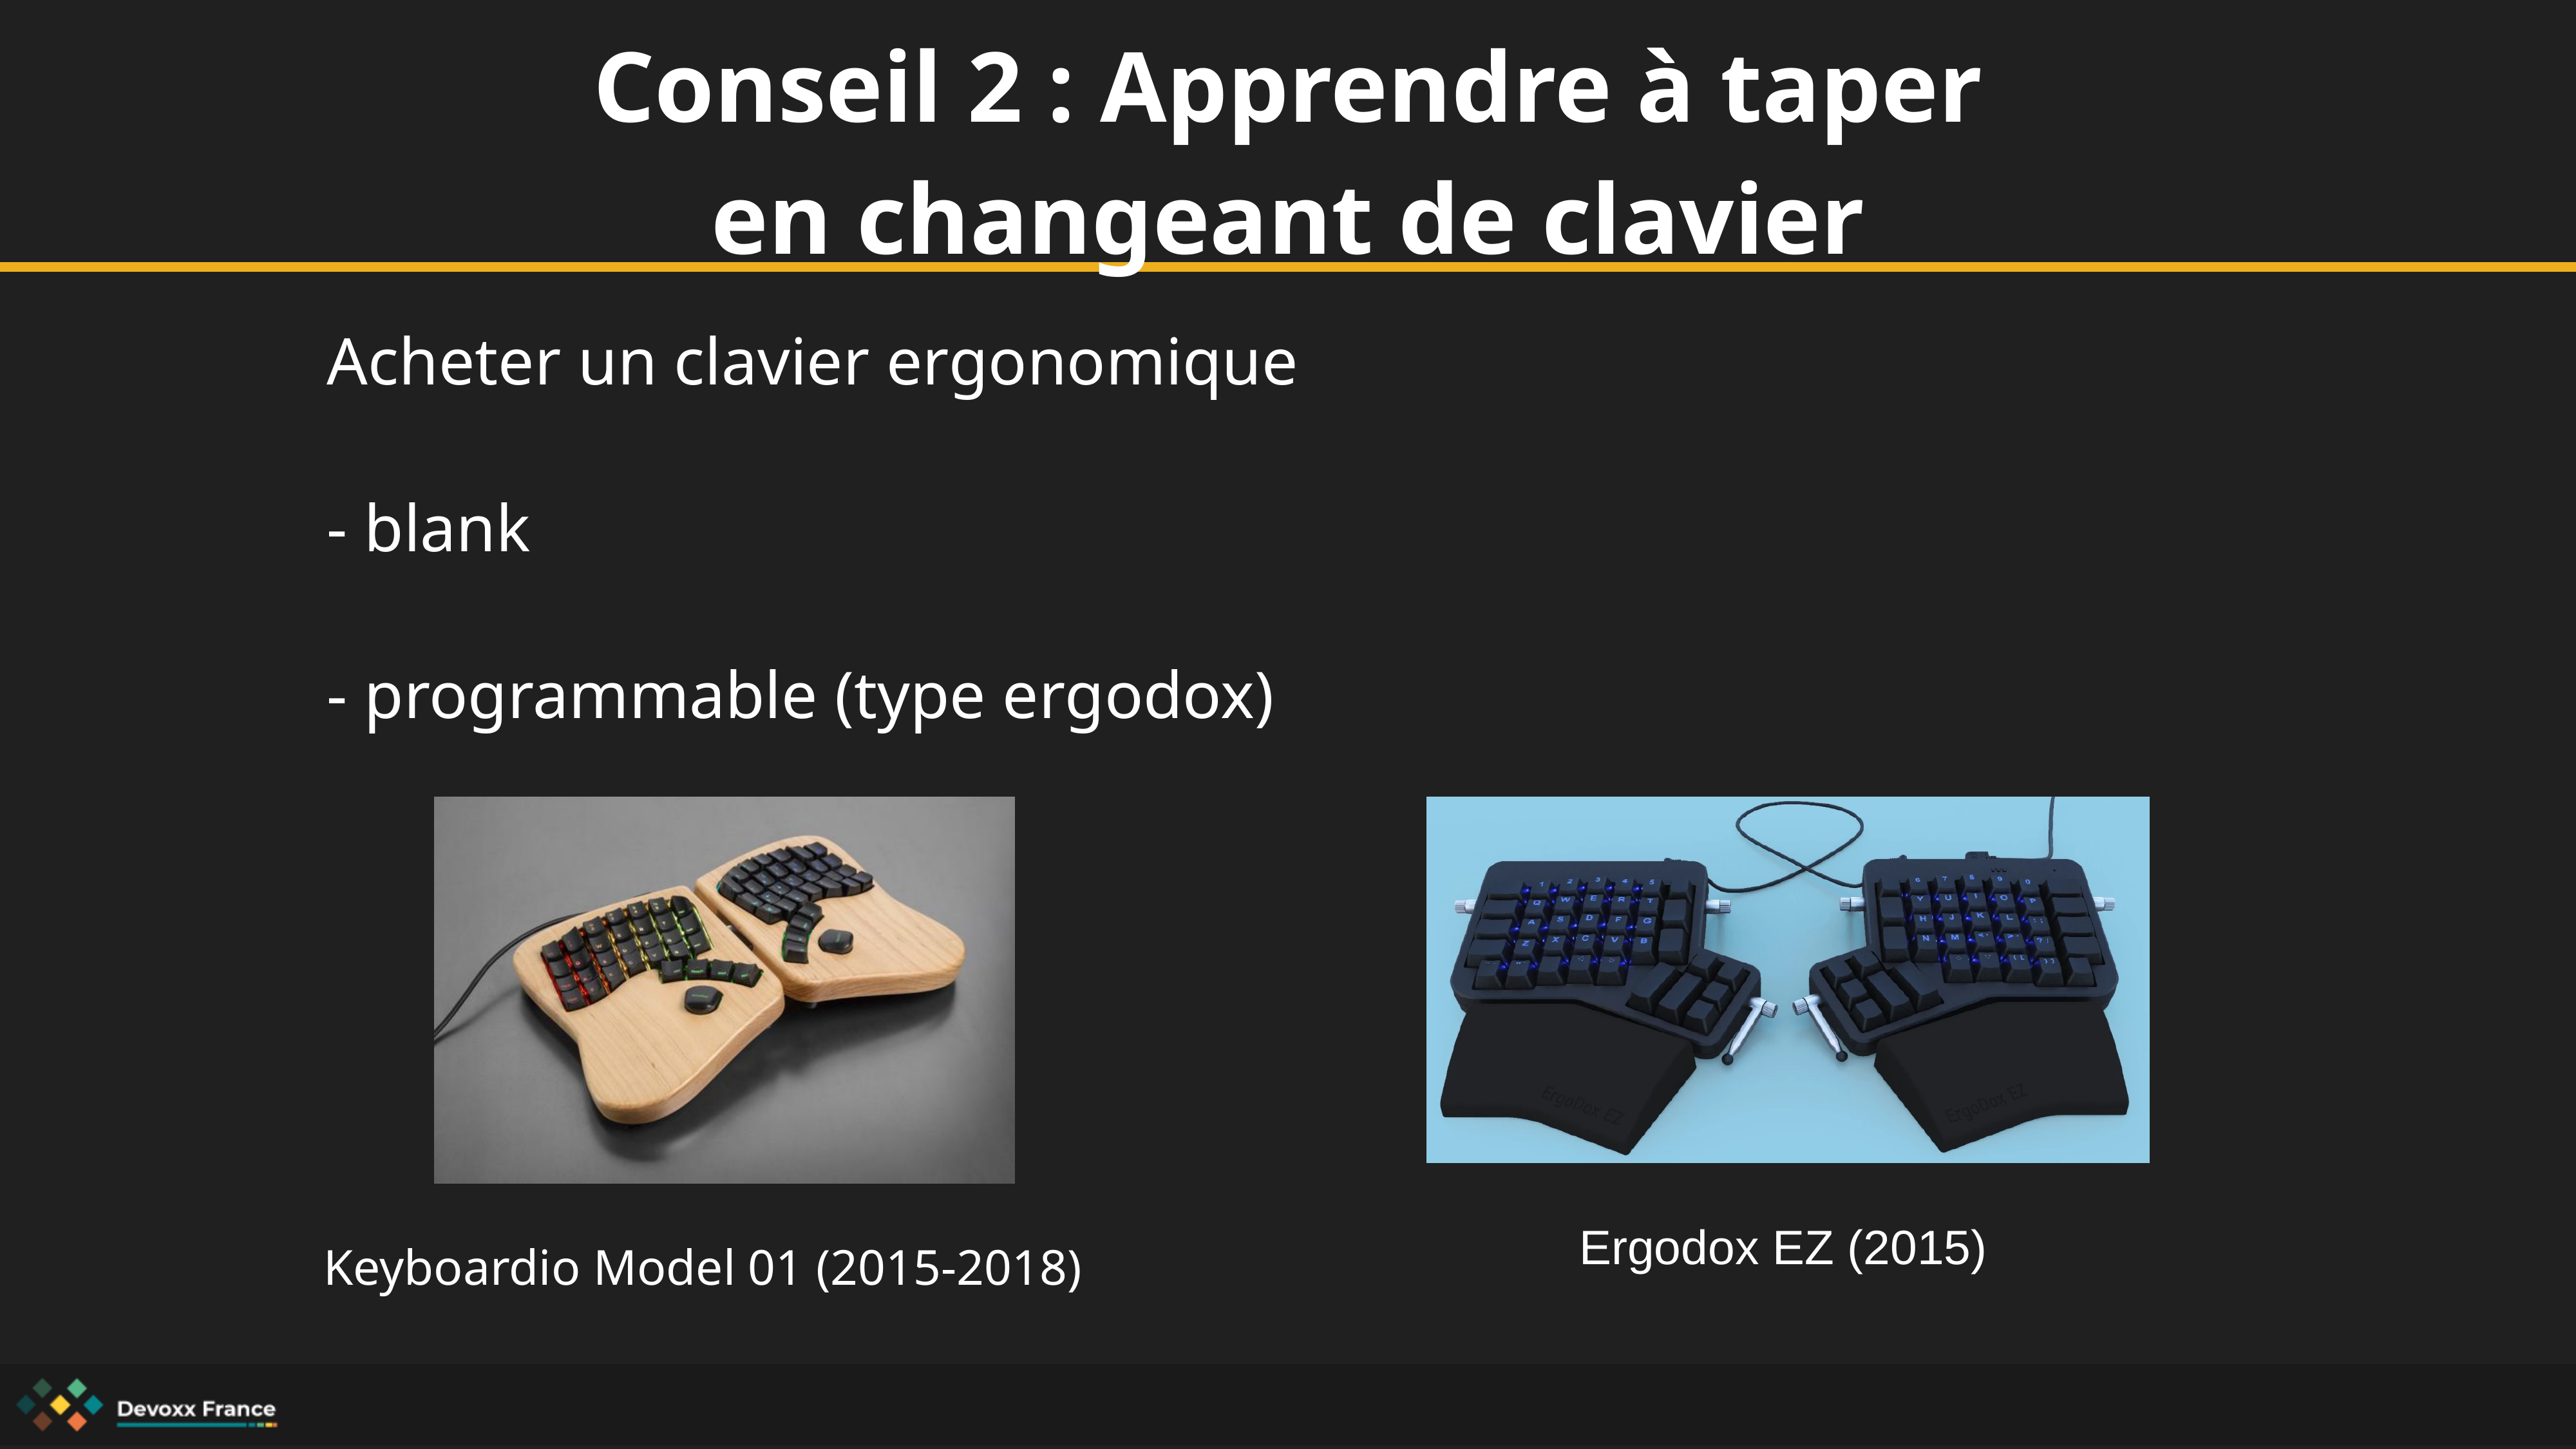

Conseil 2 : Apprendre à taper
en changeant de clavier
Acheter un clavier ergonomique
- blank
- programmable (type ergodox)
Ergodox EZ (2015)
Keyboardio Model 01 (2015-2018)